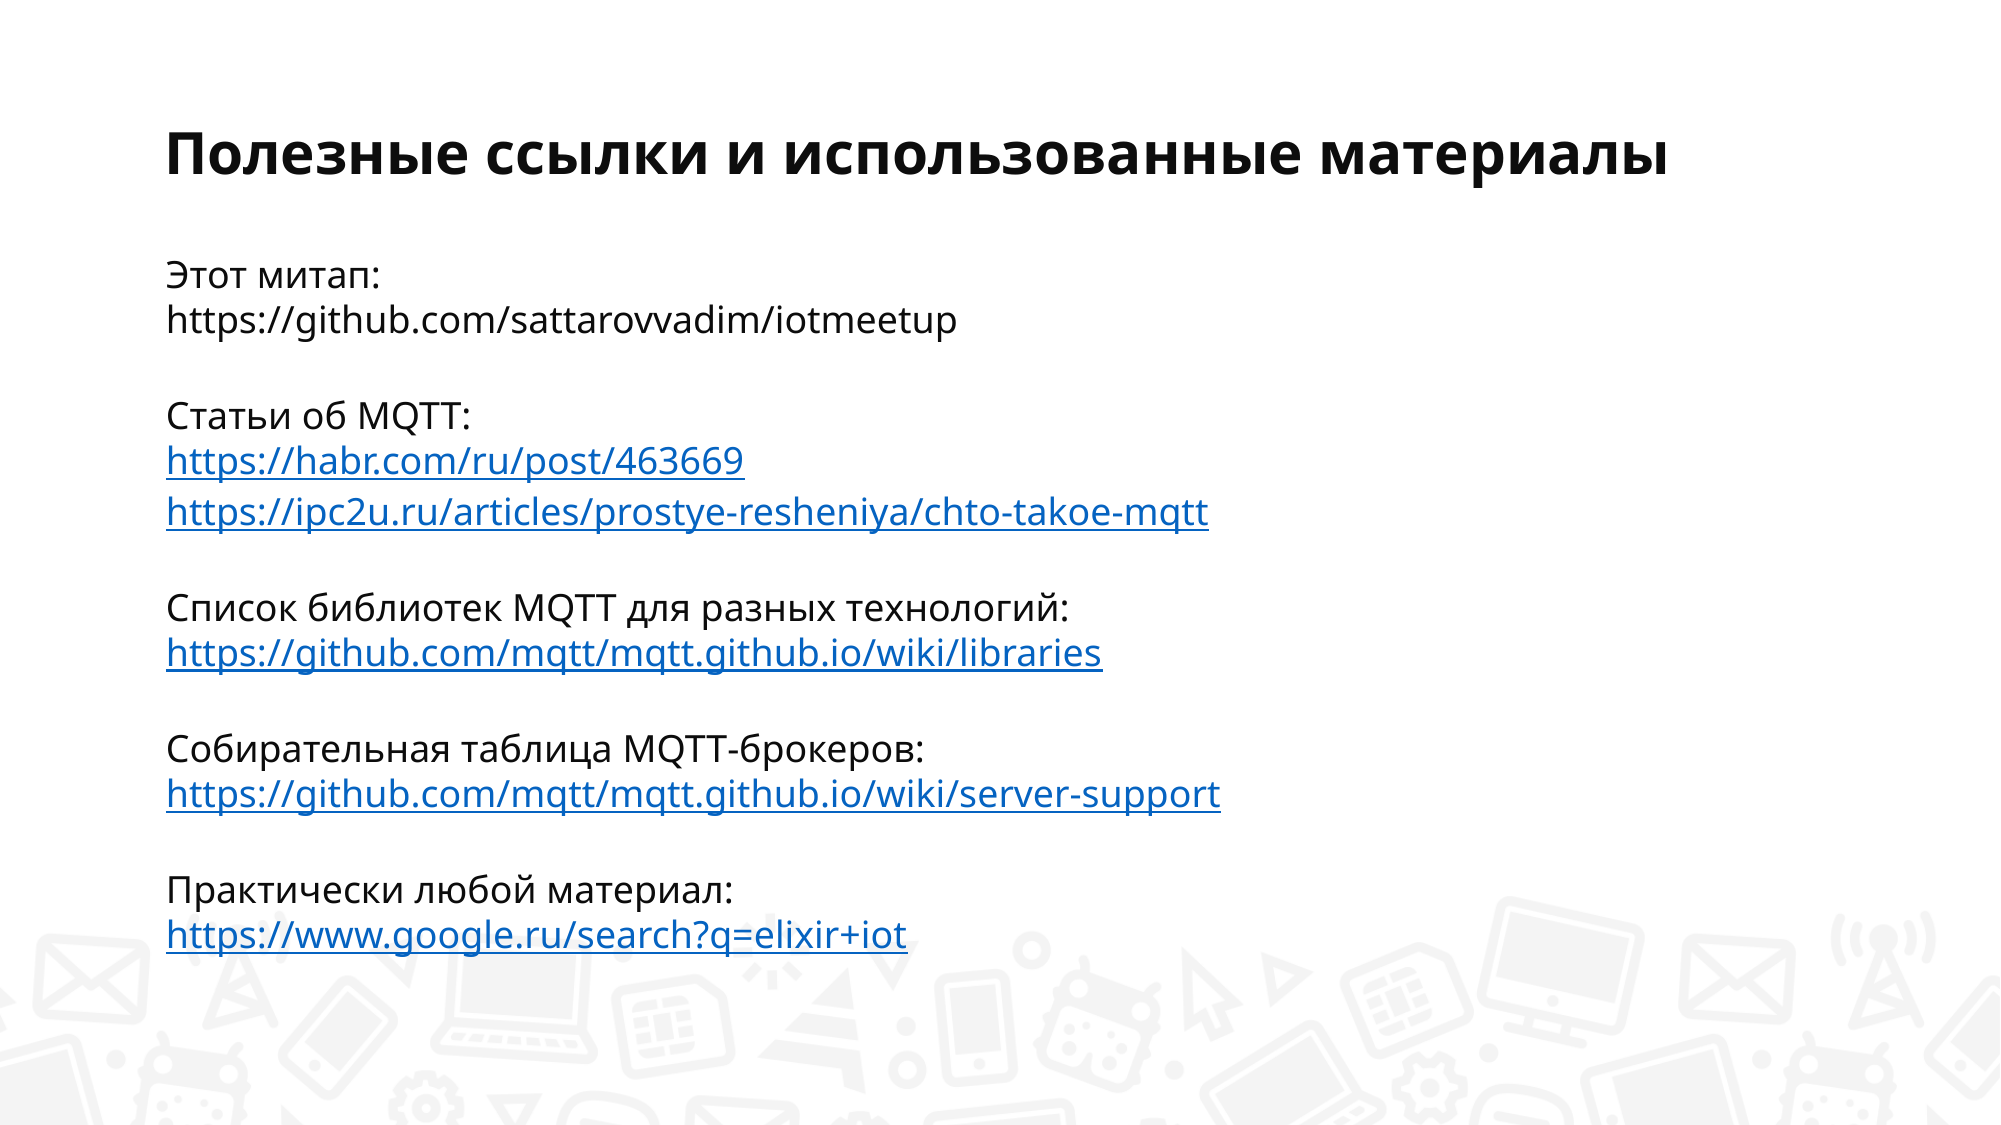

Полезные ссылки и использованные материалы
Этот митап:
https://github.com/sattarovvadim/iotmeetup
Статьи об MQTT:
https://habr.com/ru/post/463669
https://ipc2u.ru/articles/prostye-resheniya/chto-takoe-mqtt
Список библиотек MQTT для разных технологий:
https://github.com/mqtt/mqtt.github.io/wiki/libraries
Собирательная таблица MQTT-брокеров:
https://github.com/mqtt/mqtt.github.io/wiki/server-support
Практически любой материал:
https://www.google.ru/search?q=elixir+iot